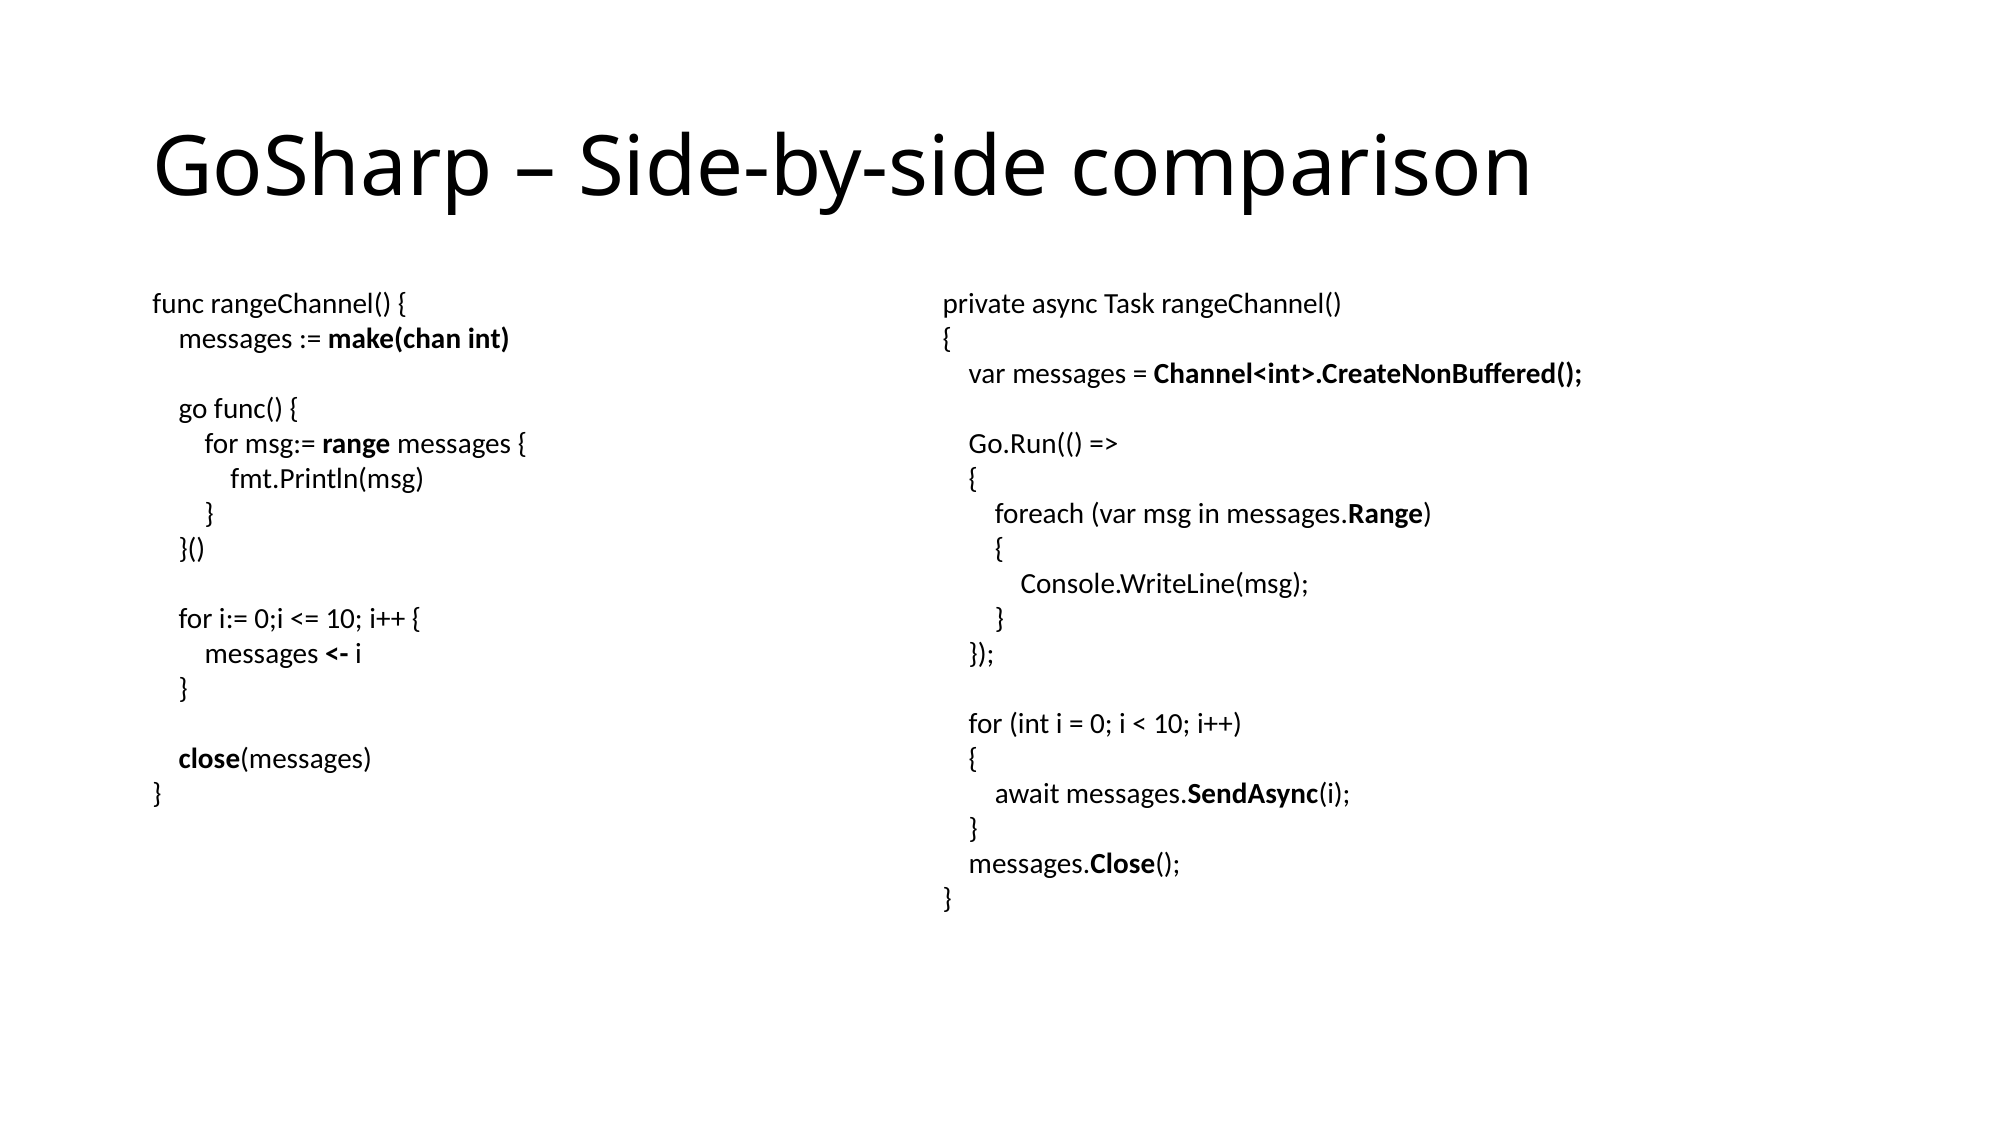

# GoSharp – Side-by-side comparison
func rangeChannel() {
 messages := make(chan int)
 go func() {
 for msg:= range messages {
 fmt.Println(msg)
 }
 }()
 for i:= 0;i <= 10; i++ {
 messages <- i
 }
 close(messages)
}
private async Task rangeChannel()
{
 var messages = Channel<int>.CreateNonBuffered();
 Go.Run(() =>
 {
 foreach (var msg in messages.Range)
 {
 Console.WriteLine(msg);
 }
 });
 for (int i = 0; i < 10; i++)
 {
 await messages.SendAsync(i);
 }
 messages.Close();
}